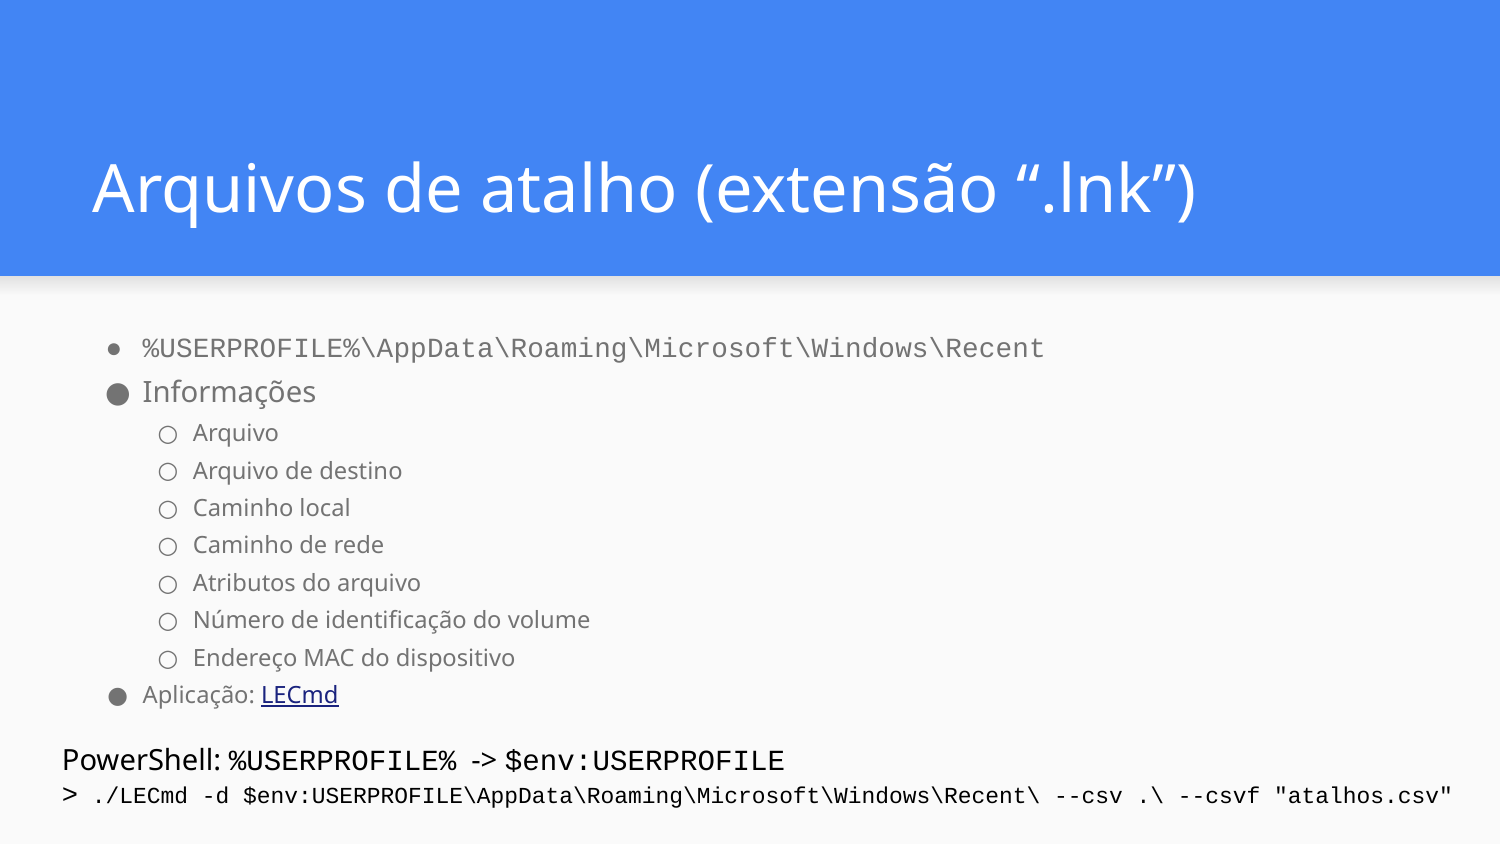

# Arquivos de atalho (extensão “.lnk”)
%USERPROFILE%\AppData\Roaming\Microsoft\Windows\Recent
Informações
Arquivo
Arquivo de destino
Caminho local
Caminho de rede
Atributos do arquivo
Número de identificação do volume
Endereço MAC do dispositivo
Aplicação: LECmd
PowerShell: %USERPROFILE% -> $env:USERPROFILE
> ./LECmd -d $env:USERPROFILE\AppData\Roaming\Microsoft\Windows\Recent\ --csv .\ --csvf "atalhos.csv"